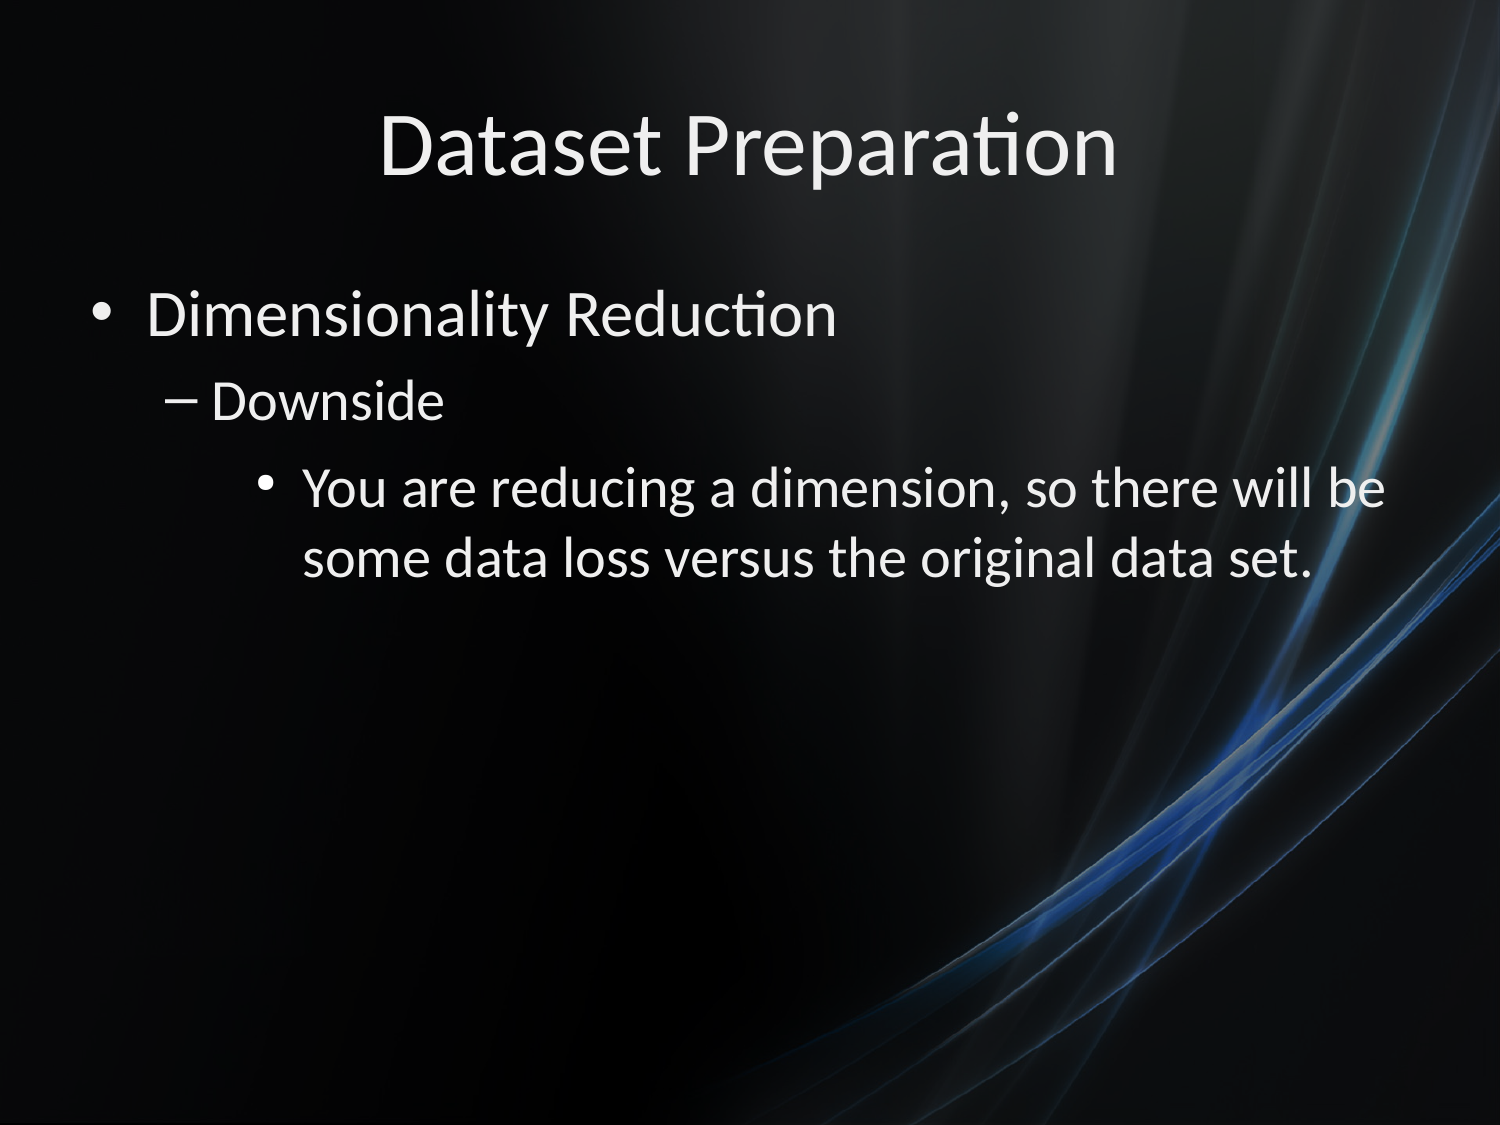

# Dataset Preparation
Dimensionality Reduction
Downside
You are reducing a dimension, so there will be some data loss versus the original data set.